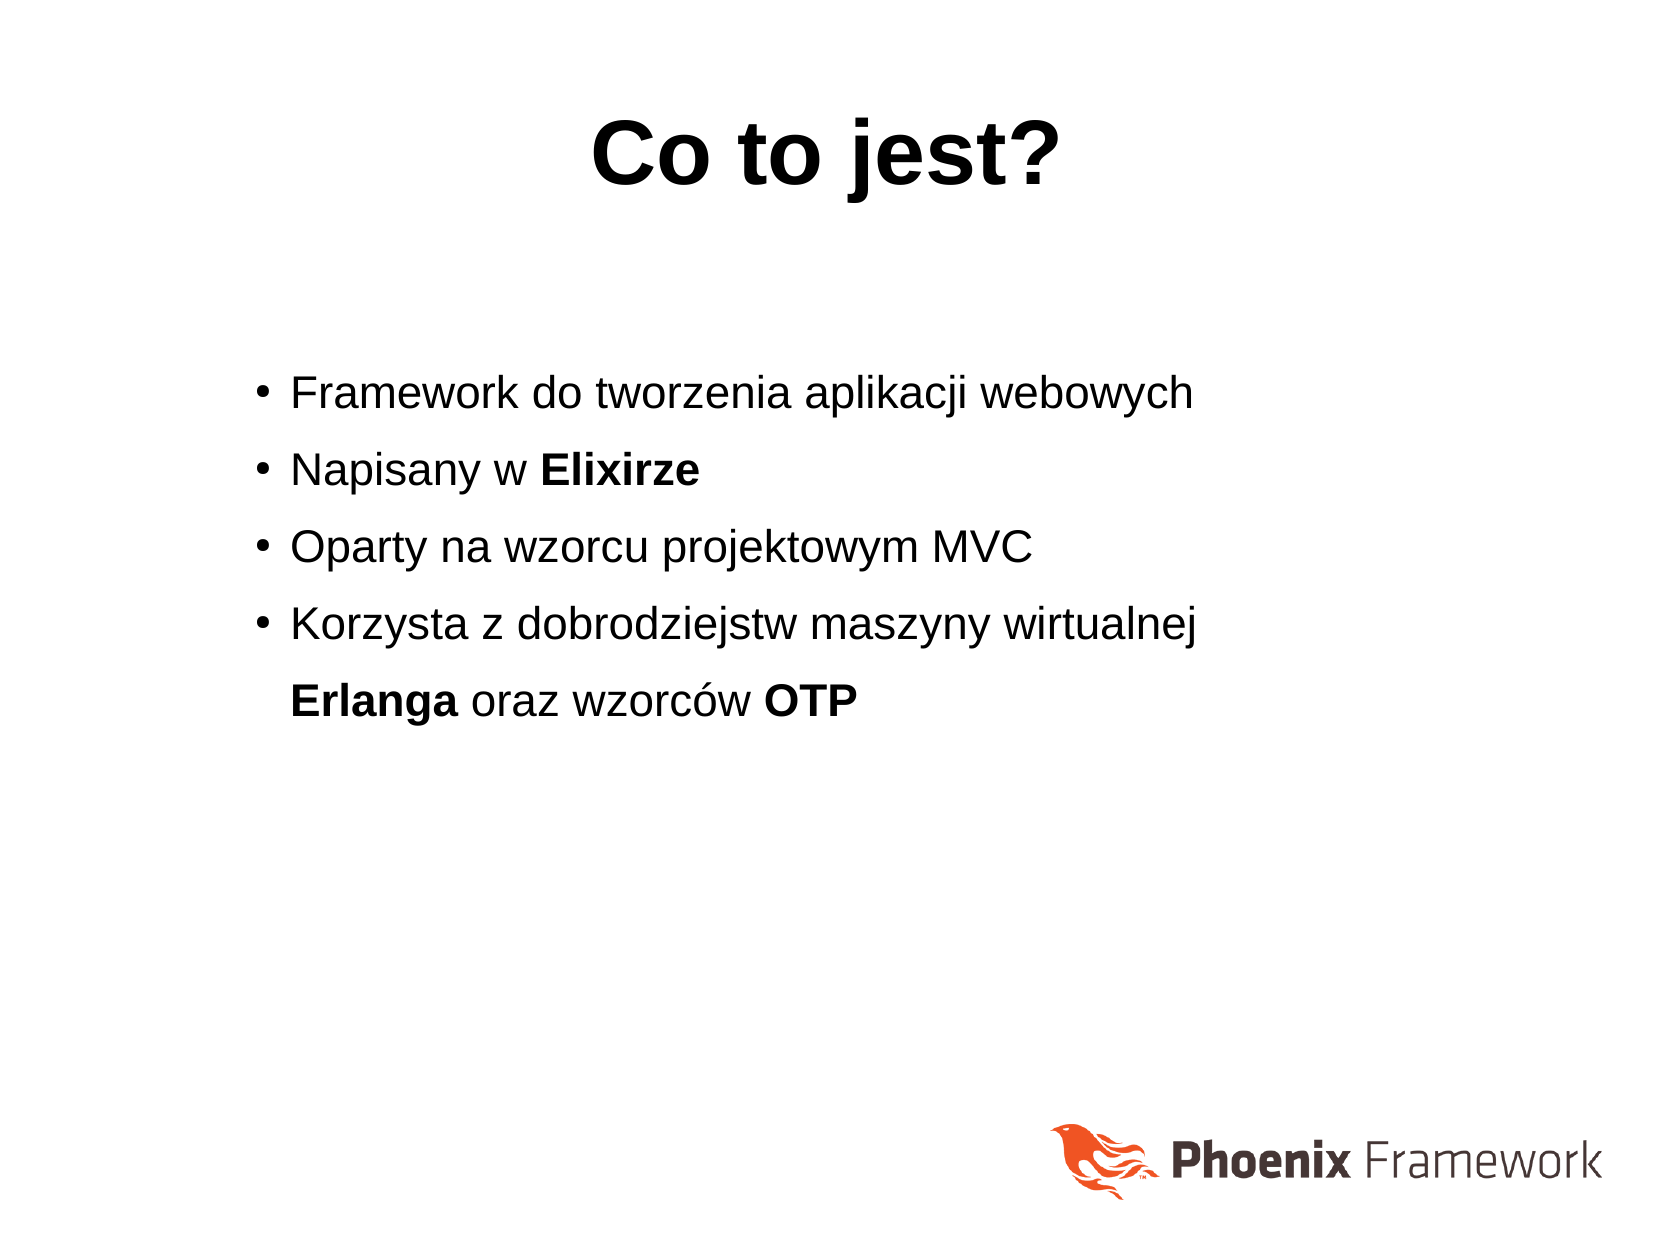

# Co to jest?
Framework do tworzenia aplikacji webowych
Napisany w Elixirze
Oparty na wzorcu projektowym MVC
Korzysta z dobrodziejstw maszyny wirtualnej Erlanga oraz wzorców OTP